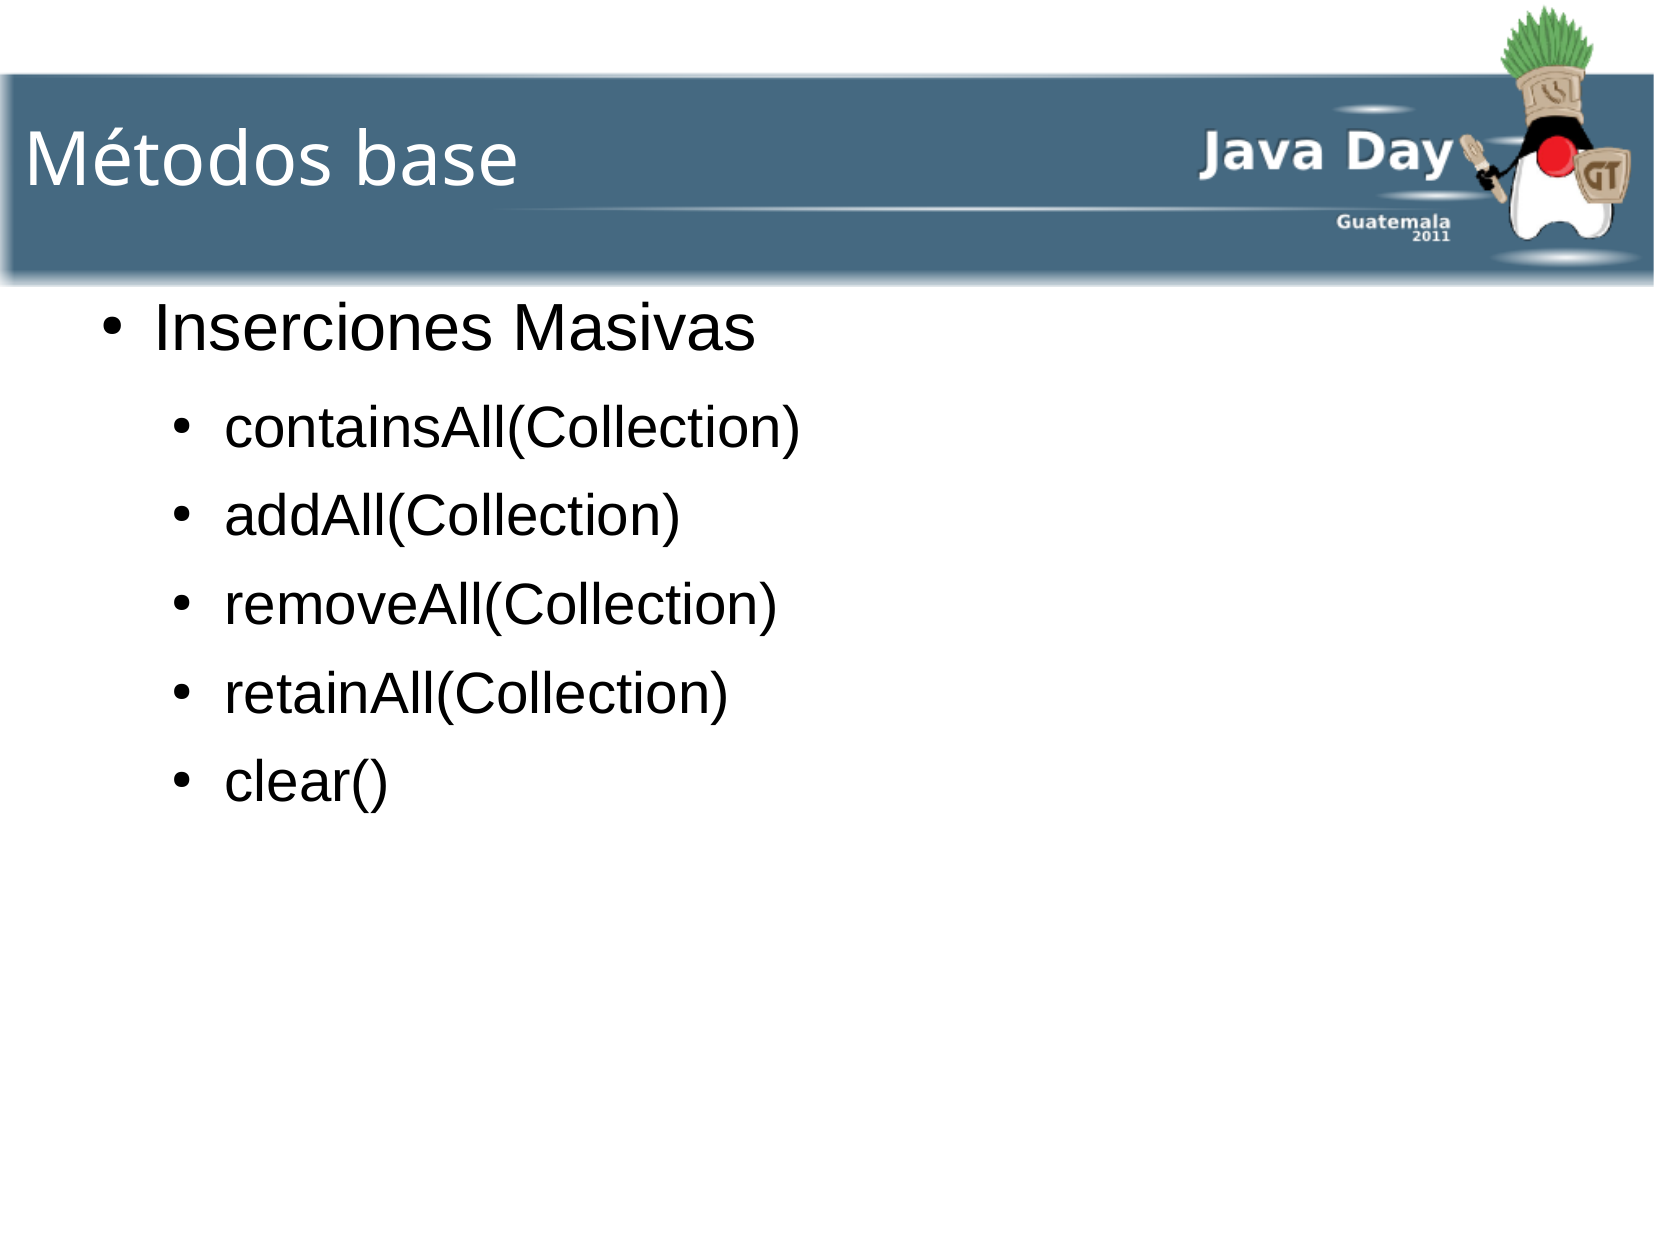

# Métodos base
Inserciones Masivas
containsAll(Collection)
addAll(Collection)
removeAll(Collection)
retainAll(Collection)
clear()